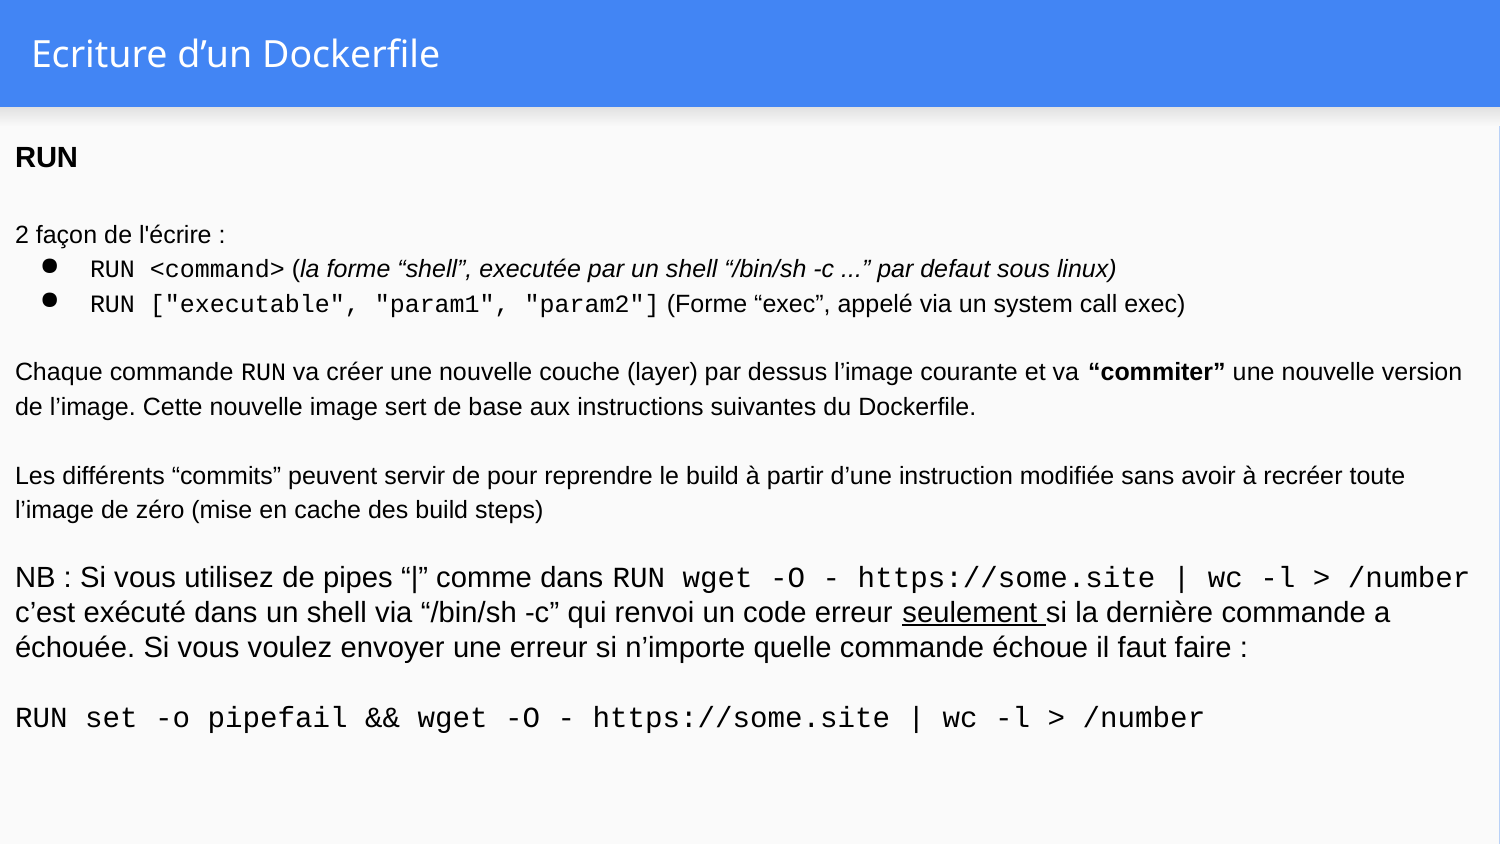

# Ecriture d’un Dockerfile
RUN
2 façon de l'écrire :
RUN <command> (la forme “shell”, executée par un shell “/bin/sh -c ...” par defaut sous linux)
RUN ["executable", "param1", "param2"] (Forme “exec”, appelé via un system call exec)
Chaque commande RUN va créer une nouvelle couche (layer) par dessus l’image courante et va “commiter” une nouvelle version de l’image. Cette nouvelle image sert de base aux instructions suivantes du Dockerfile.
Les différents “commits” peuvent servir de pour reprendre le build à partir d’une instruction modifiée sans avoir à recréer toute l’image de zéro (mise en cache des build steps)
NB : Si vous utilisez de pipes “|” comme dans RUN wget -O - https://some.site | wc -l > /number
c’est exécuté dans un shell via “/bin/sh -c” qui renvoi un code erreur seulement si la dernière commande a échouée. Si vous voulez envoyer une erreur si n’importe quelle commande échoue il faut faire :
RUN set -o pipefail && wget -O - https://some.site | wc -l > /number